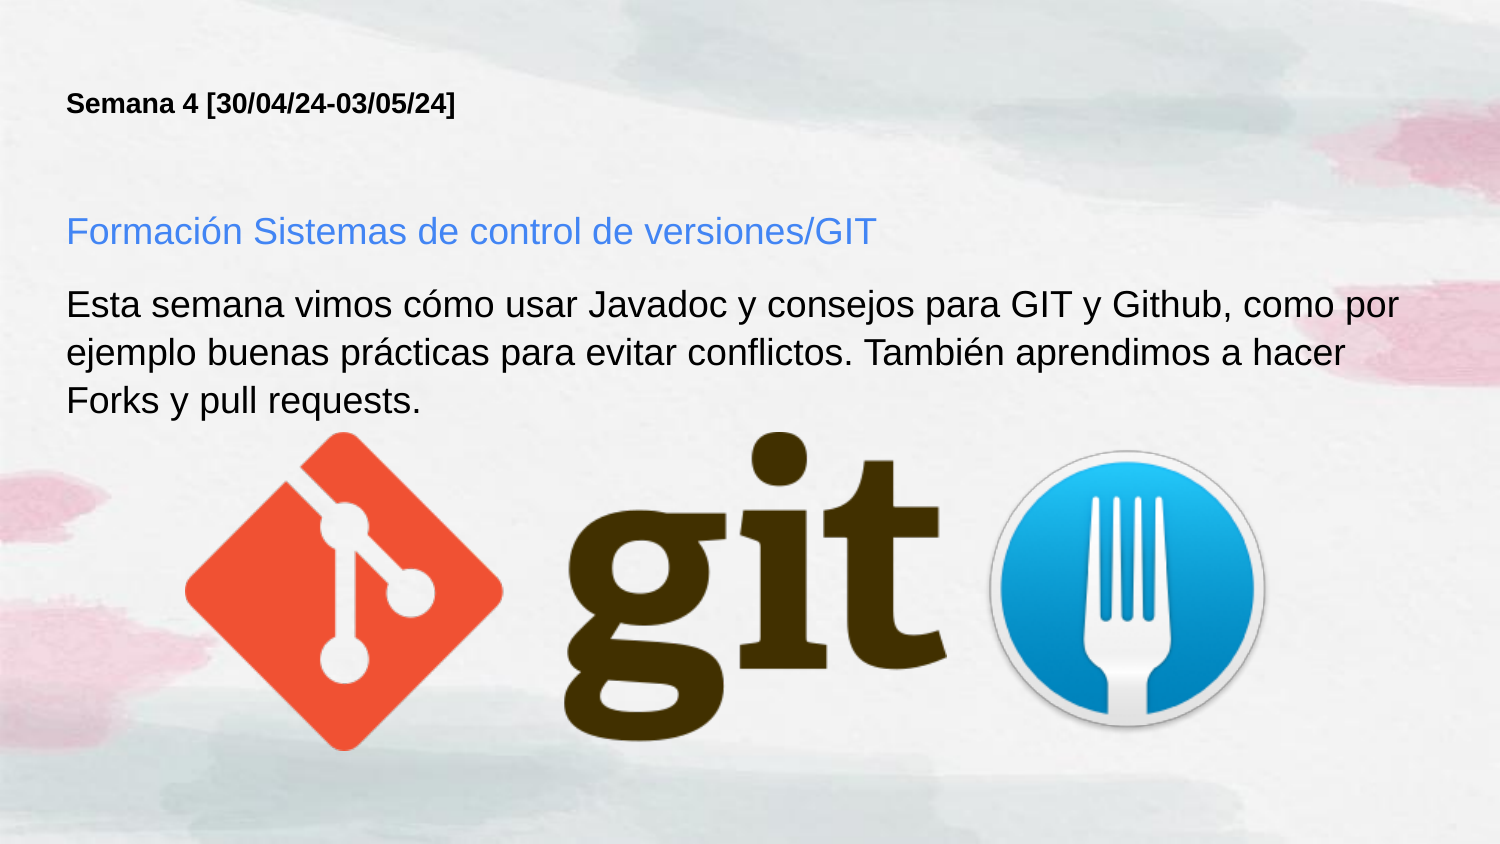

# Semana 4 [30/04/24-03/05/24]
Formación Sistemas de control de versiones/GIT
Esta semana vimos cómo usar Javadoc y consejos para GIT y Github, como por ejemplo buenas prácticas para evitar conflictos. También aprendimos a hacer Forks y pull requests.